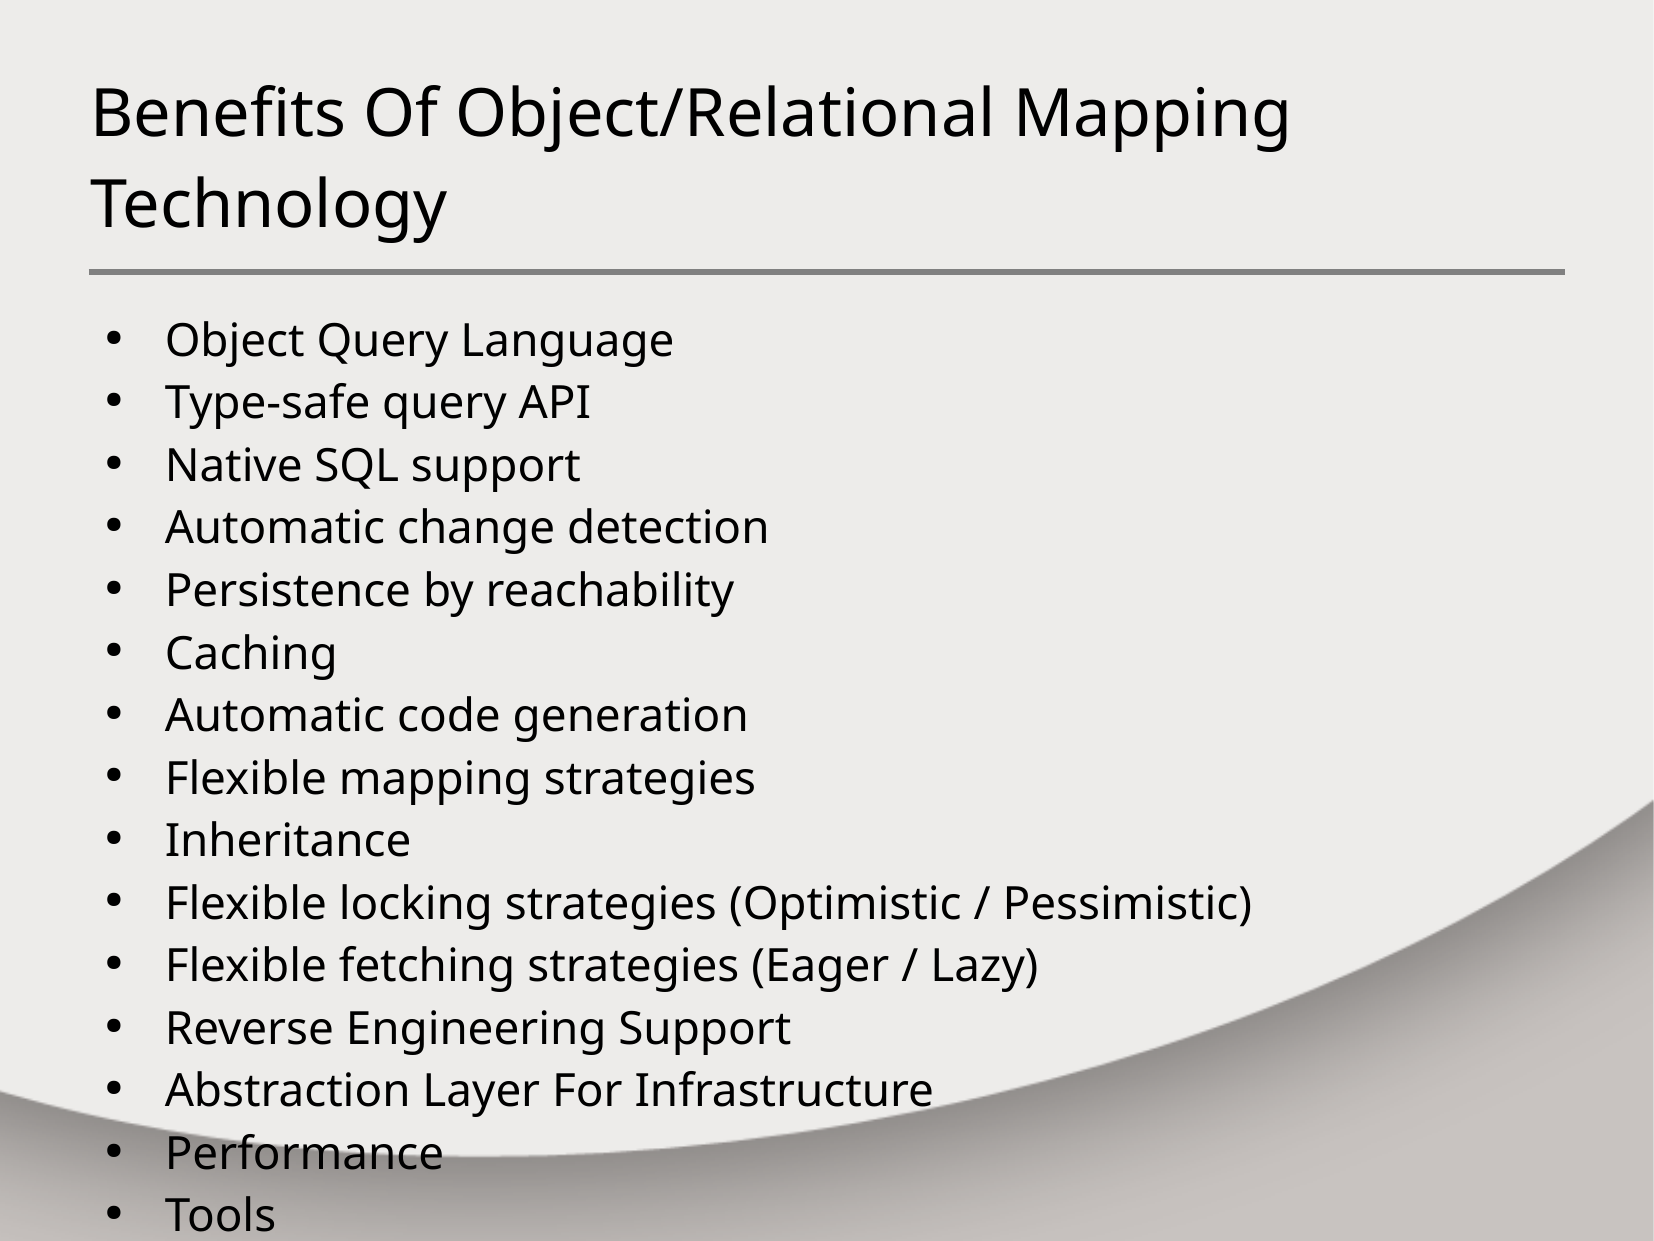

# Benefits Of Object/Relational Mapping Technology
Object Query Language
Type-safe query API
Native SQL support
Automatic change detection
Persistence by reachability
Caching
Automatic code generation
Flexible mapping strategies
Inheritance
Flexible locking strategies (Optimistic / Pessimistic)
Flexible fetching strategies (Eager / Lazy)
Reverse Engineering Support
Abstraction Layer For Infrastructure
Performance
Tools